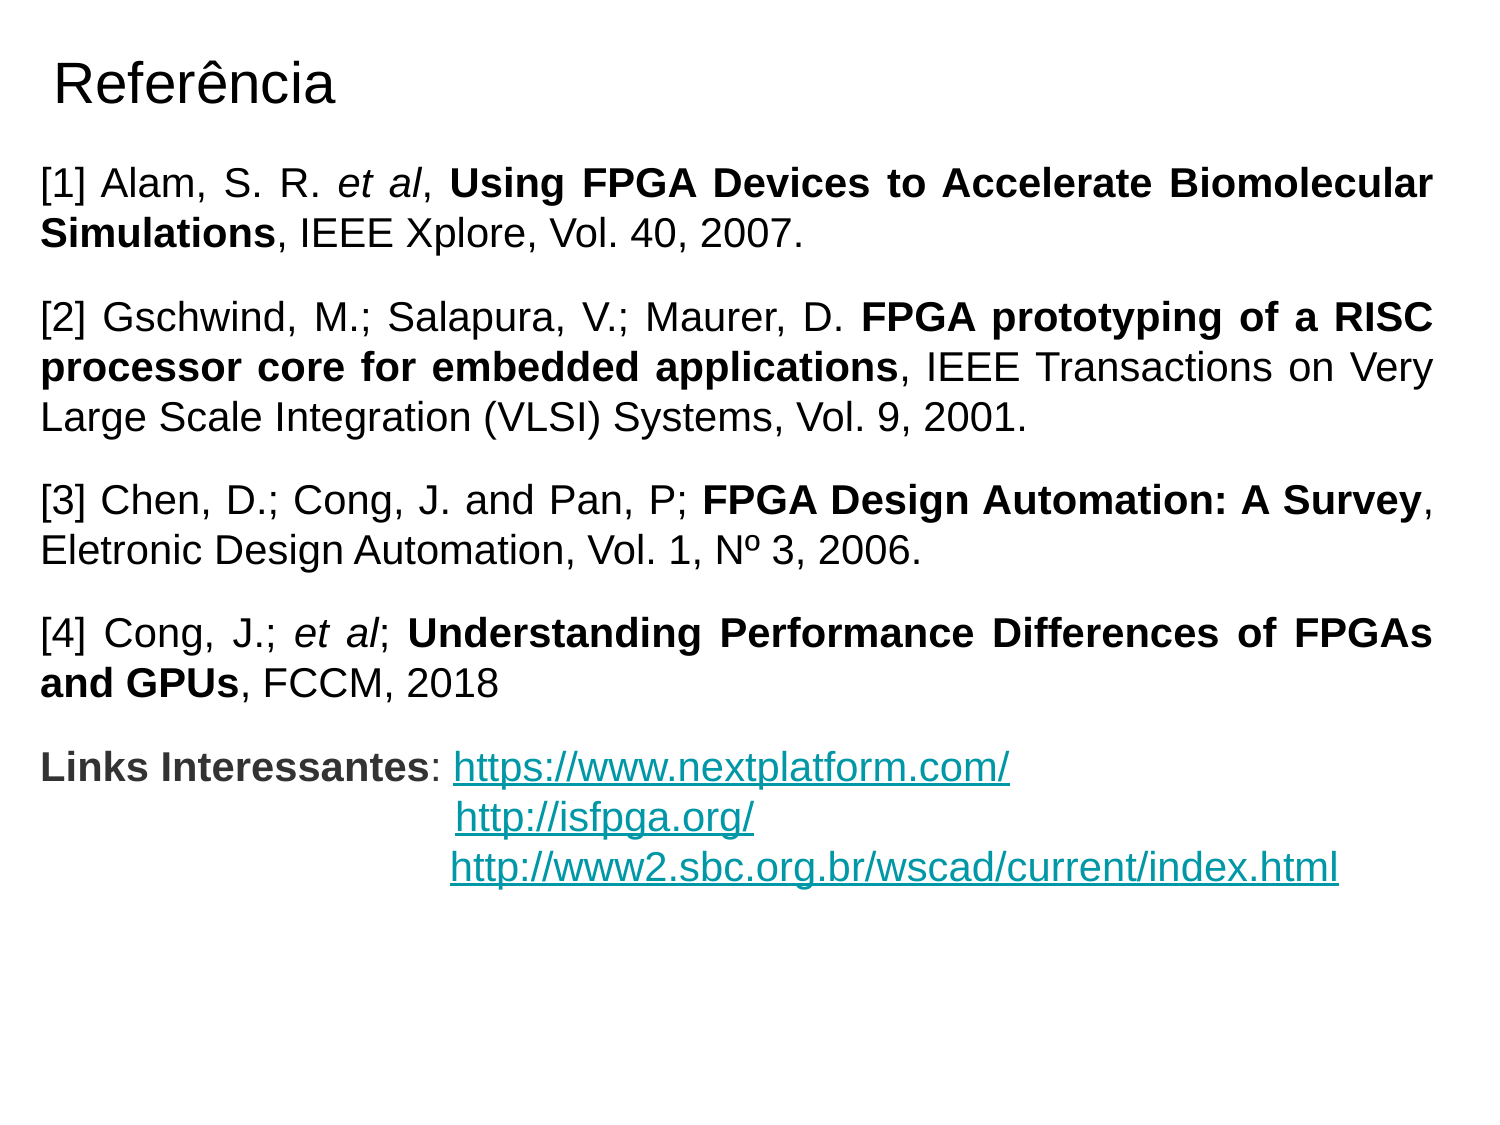

# Referência
[1] Alam, S. R. et al, Using FPGA Devices to Accelerate Biomolecular Simulations, IEEE Xplore, Vol. 40, 2007.
[2] Gschwind, M.; Salapura, V.; Maurer, D. FPGA prototyping of a RISC processor core for embedded applications, IEEE Transactions on Very Large Scale Integration (VLSI) Systems, Vol. 9, 2001.
[3] Chen, D.; Cong, J. and Pan, P; FPGA Design Automation: A Survey, Eletronic Design Automation, Vol. 1, Nº 3, 2006.
[4] Cong, J.; et al; Understanding Performance Differences of FPGAs and GPUs, FCCM, 2018
Links Interessantes: https://www.nextplatform.com/
				 http://isfpga.org/
 http://www2.sbc.org.br/wscad/current/index.html